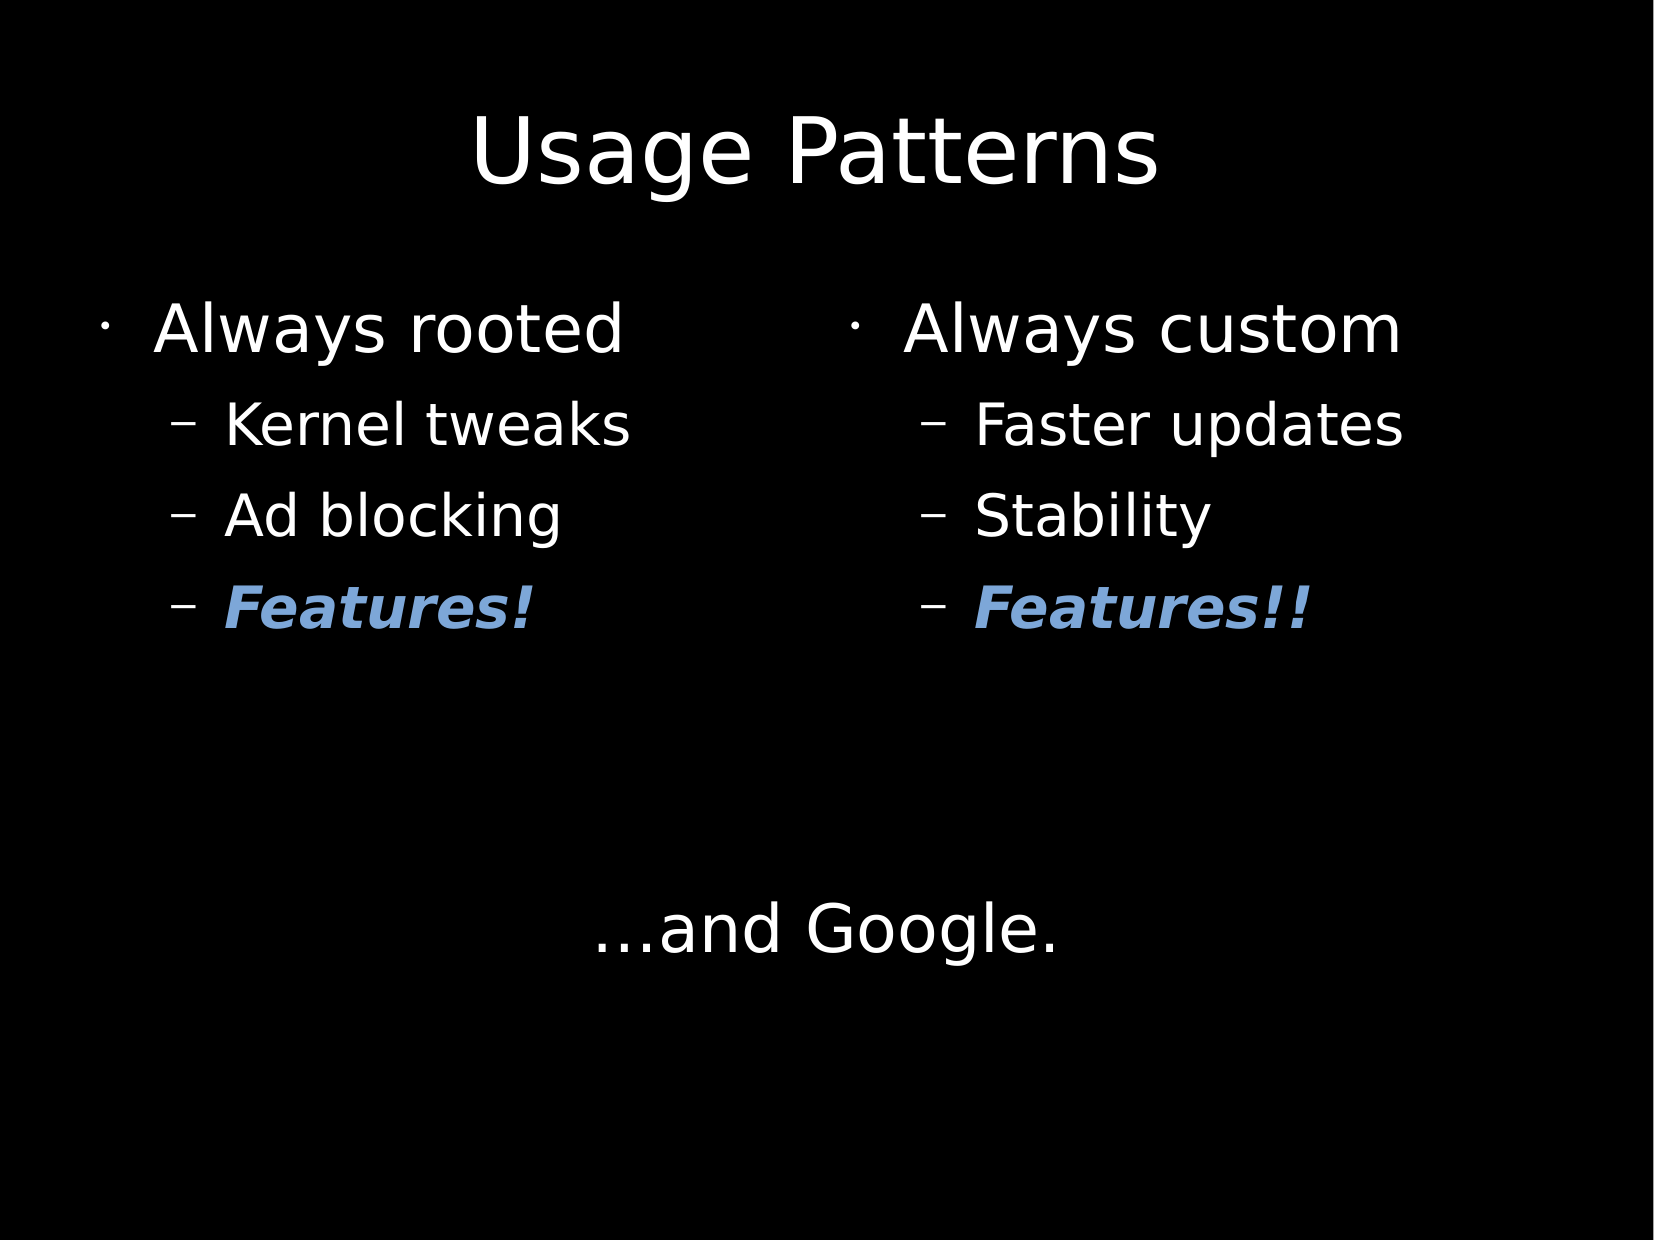

# Usage Patterns
Always rooted
Kernel tweaks
Ad blocking
Features!
Always custom
Faster updates
Stability
Features!!
…and Google.